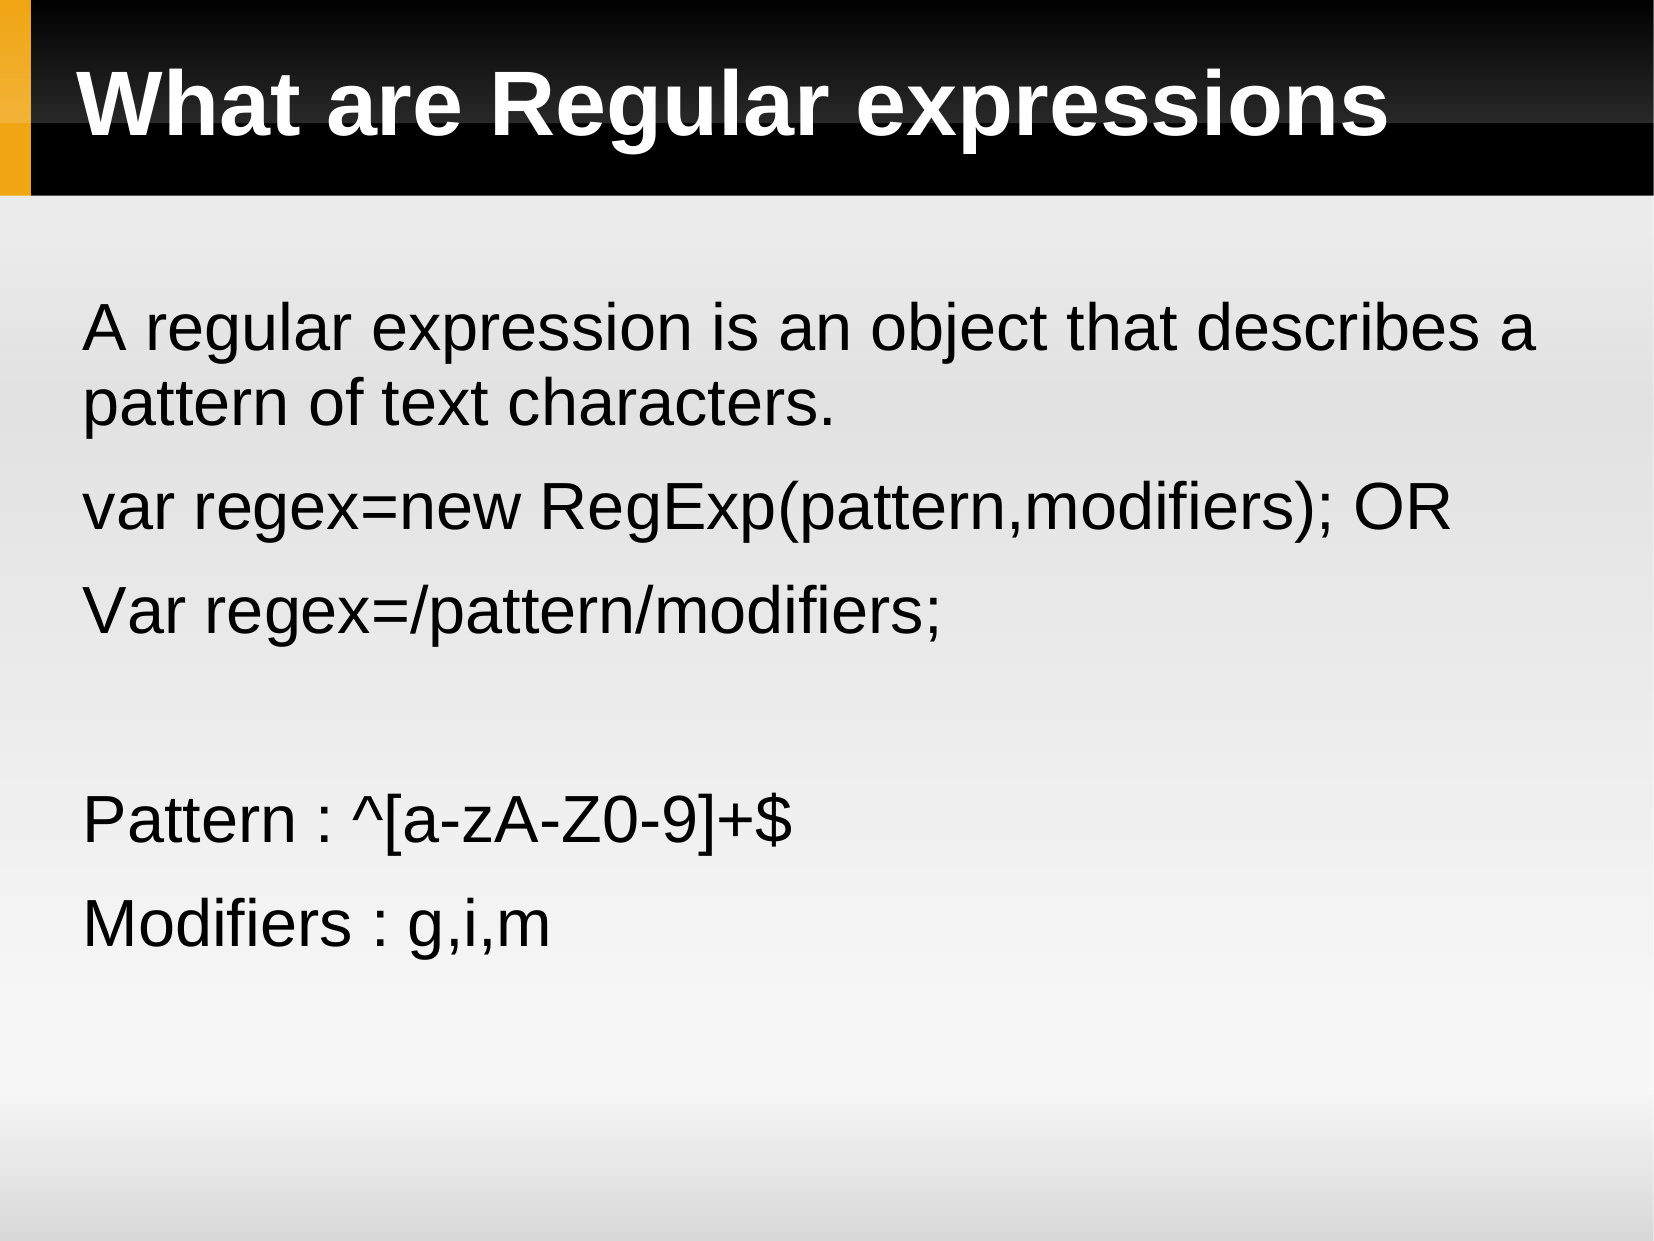

# What are Regular expressions
A regular expression is an object that describes a pattern of text characters.
var regex=new RegExp(pattern,modifiers); OR
Var regex=/pattern/modifiers;
Pattern : ^[a-zA-Z0-9]+$
Modifiers : g,i,m